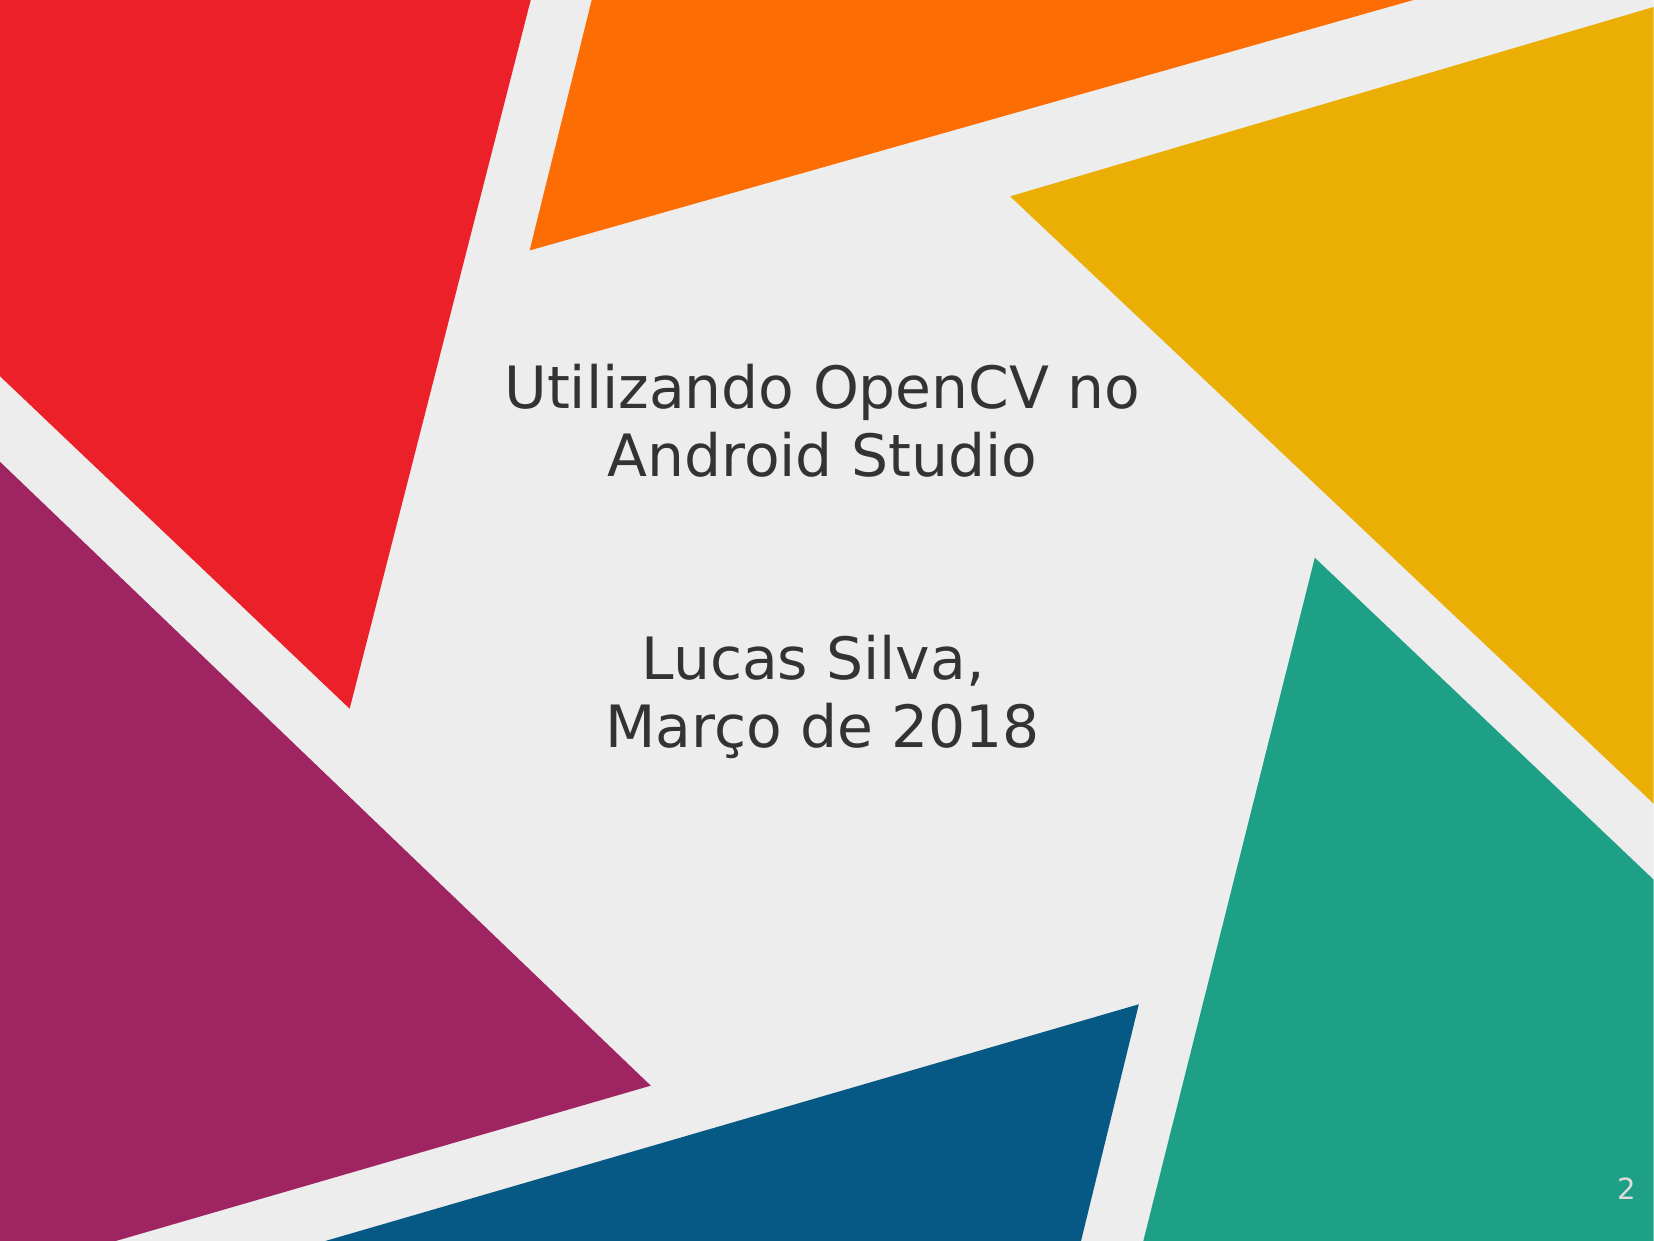

# Utilizando OpenCV no Android Studio Lucas Silva, Março de 2018
2